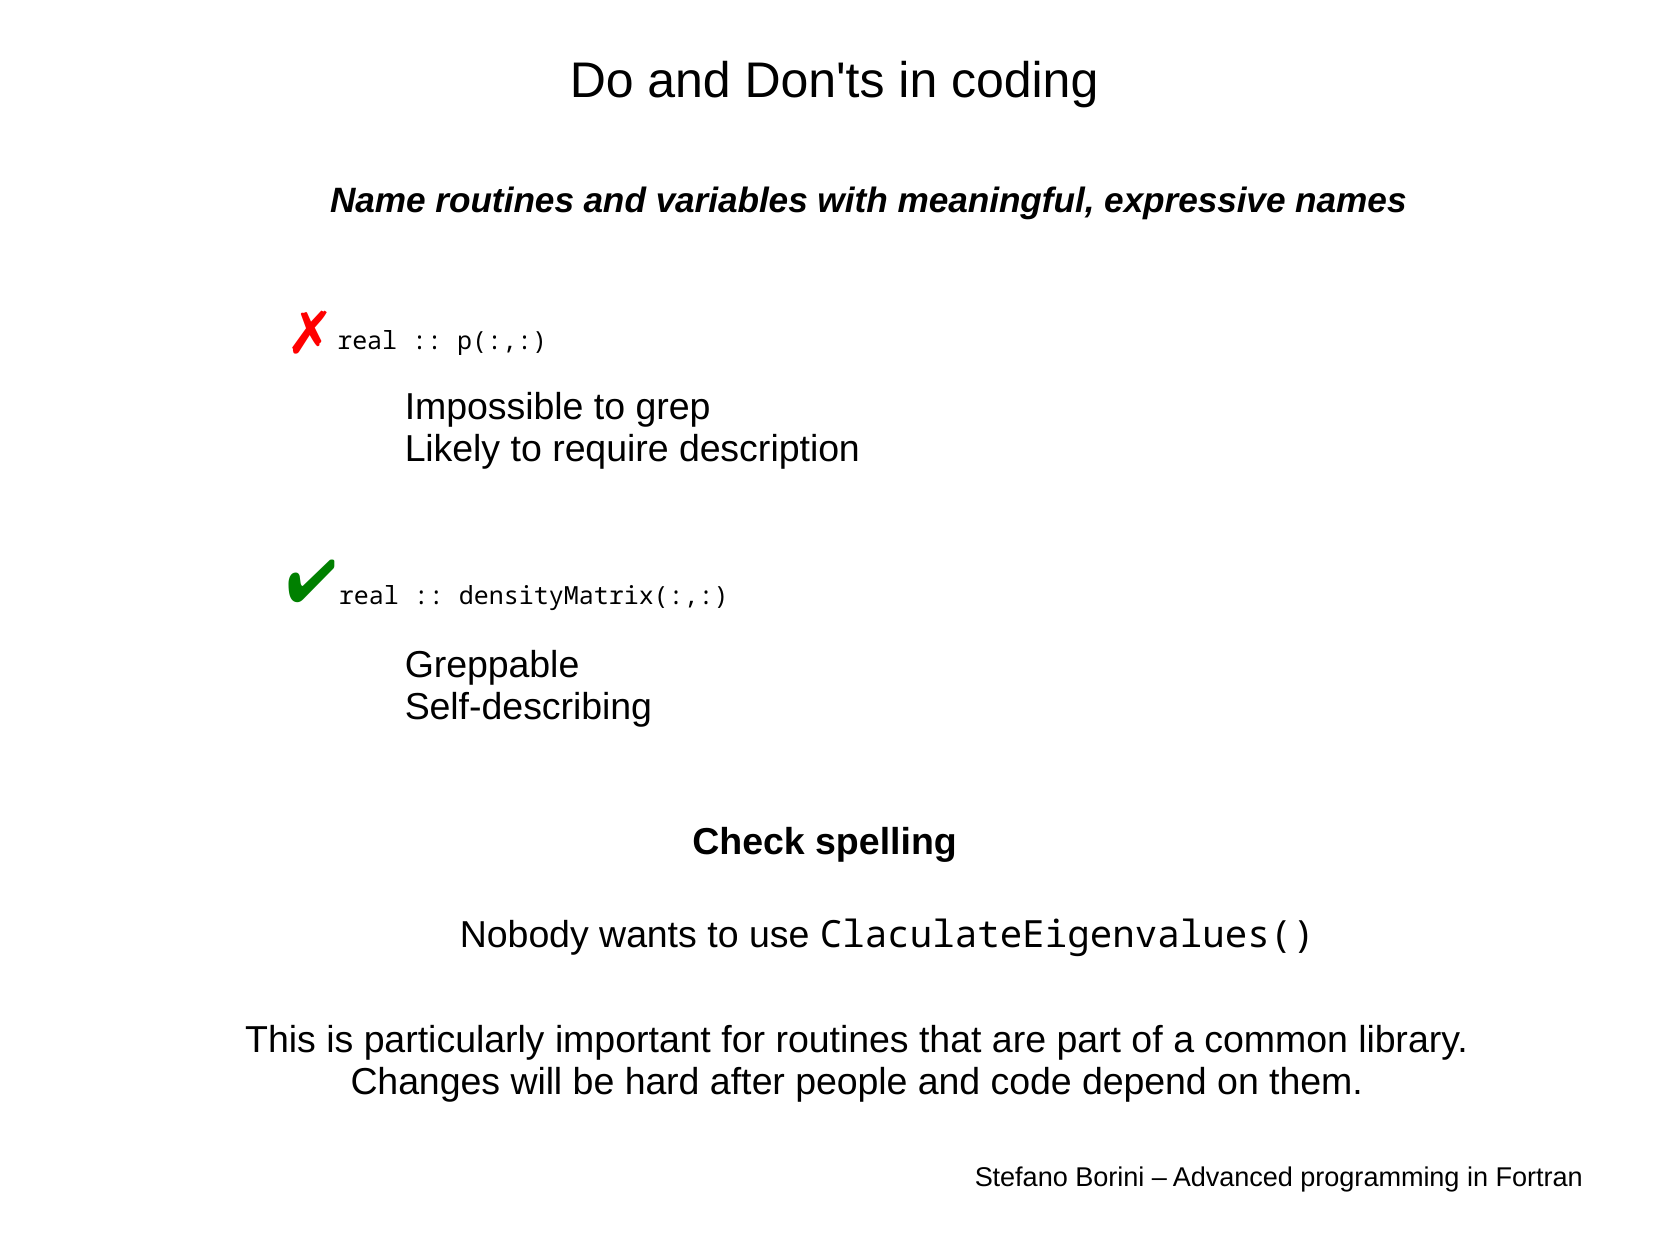

Do and Don'ts in coding
# Name routines and variables with meaningful, expressive names
real :: p(:,:)
Impossible to grep
Likely to require description
real :: densityMatrix(:,:)
Greppable
Self-describing
Check spelling
Nobody wants to use ClaculateEigenvalues()
This is particularly important for routines that are part of a common library.
Changes will be hard after people and code depend on them.
Stefano Borini – Advanced programming in Fortran